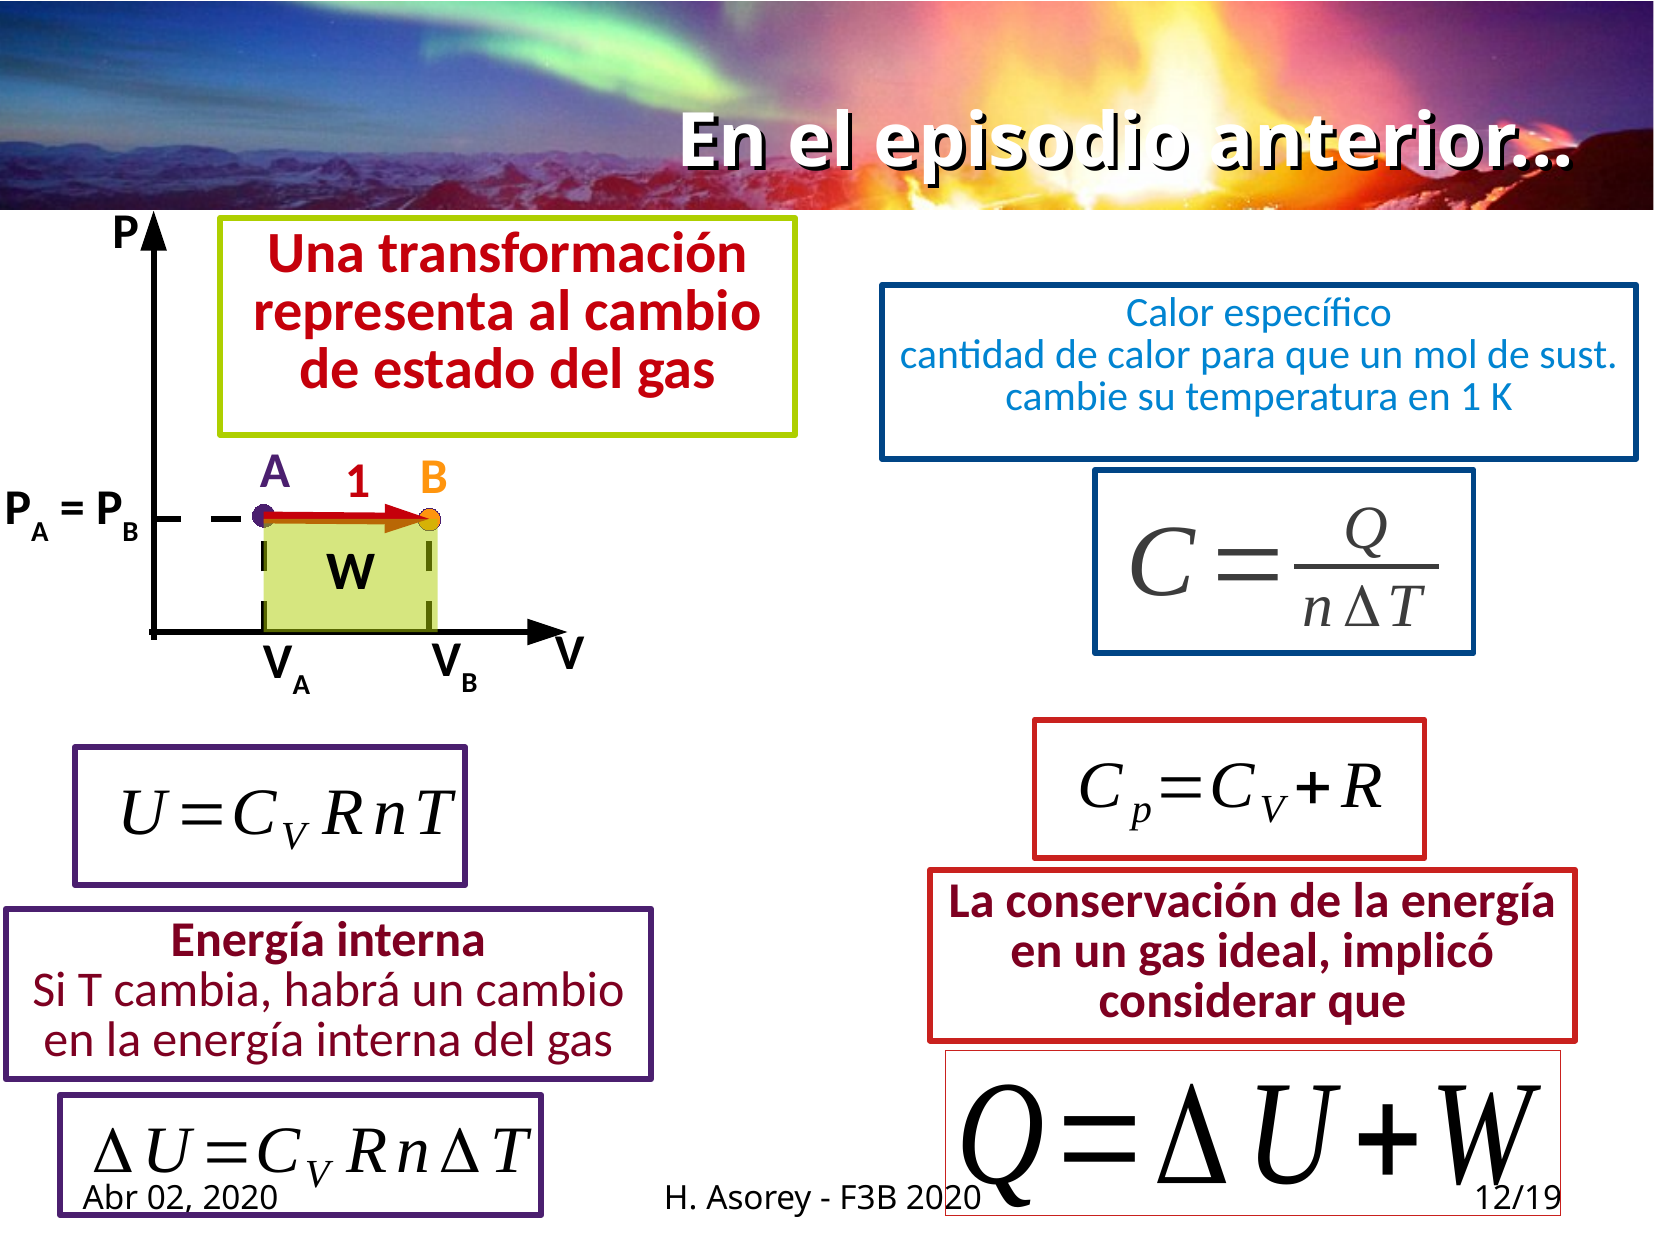

# En el episodio anterior...
P
V
Una transformación representa al cambio de estado del gas
Calor específico
cantidad de calor para que un mol de sust.
cambie su temperatura en 1 K
A
B
1
PA = PB
W
VB
VA
La conservación de la energía en un gas ideal, implicó considerar que
Energía interna
Si T cambia, habrá un cambio en la energía interna del gas
Abr 02, 2020
H. Asorey - F3B 2020
12